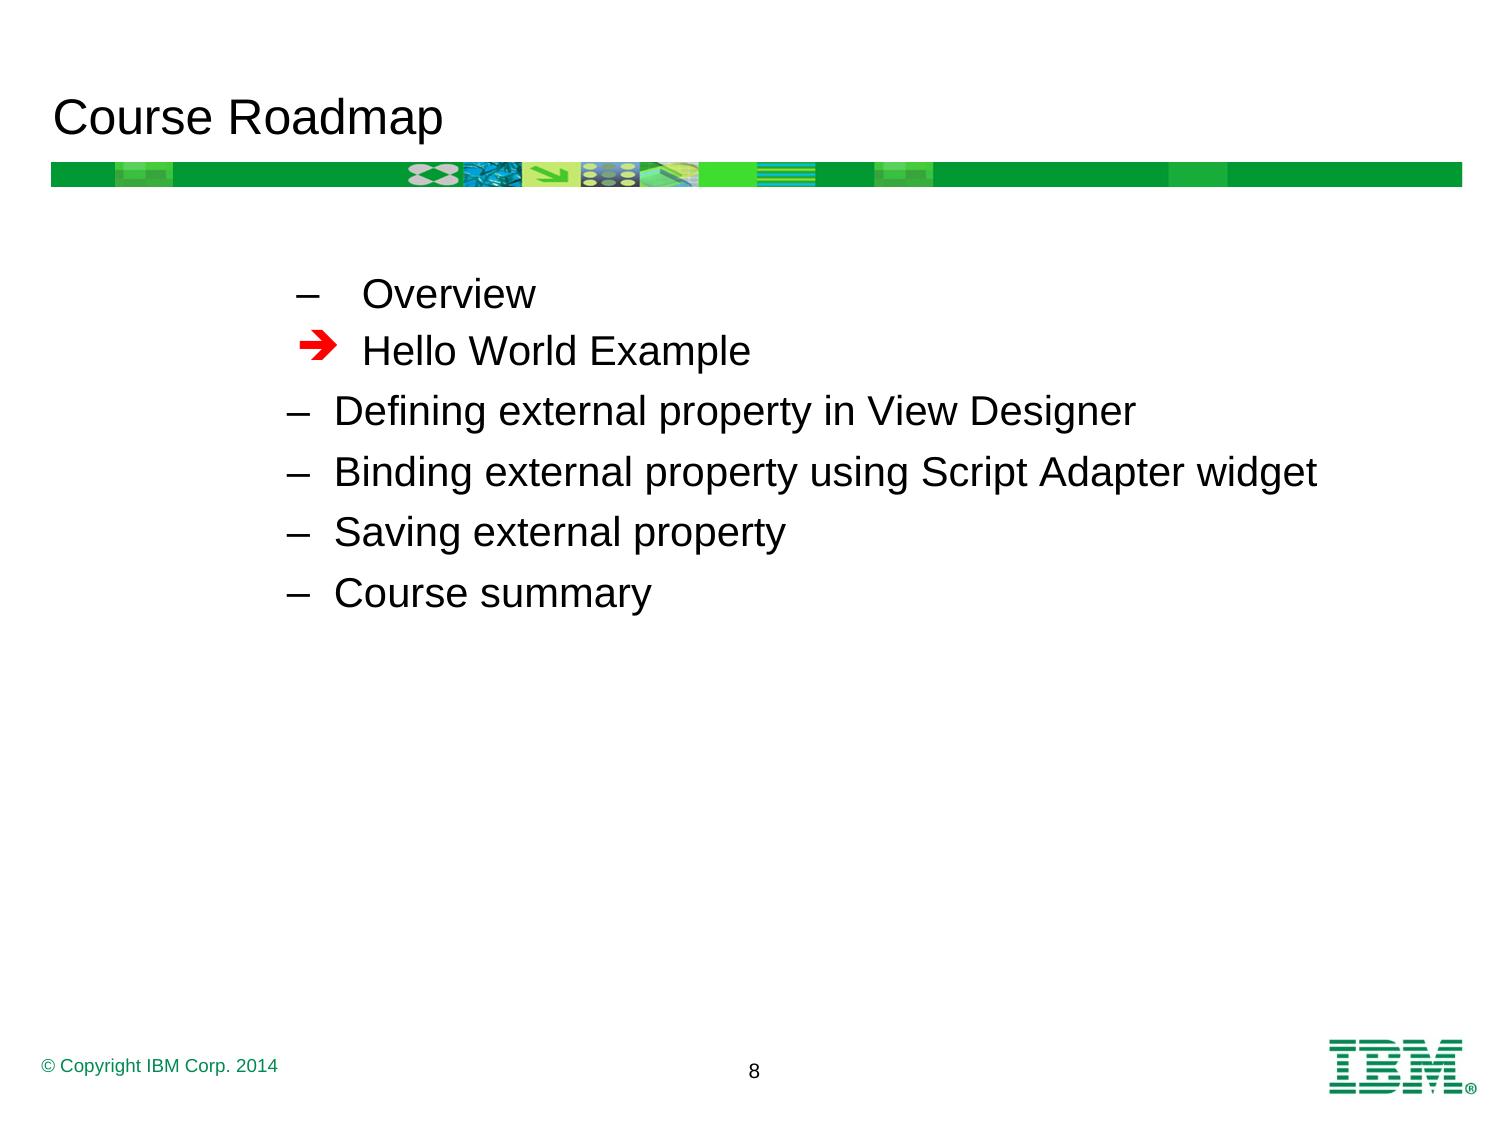

# Course Roadmap
Overview
Hello World Example
Defining external property in View Designer
Binding external property using Script Adapter widget
Saving external property
Course summary
8